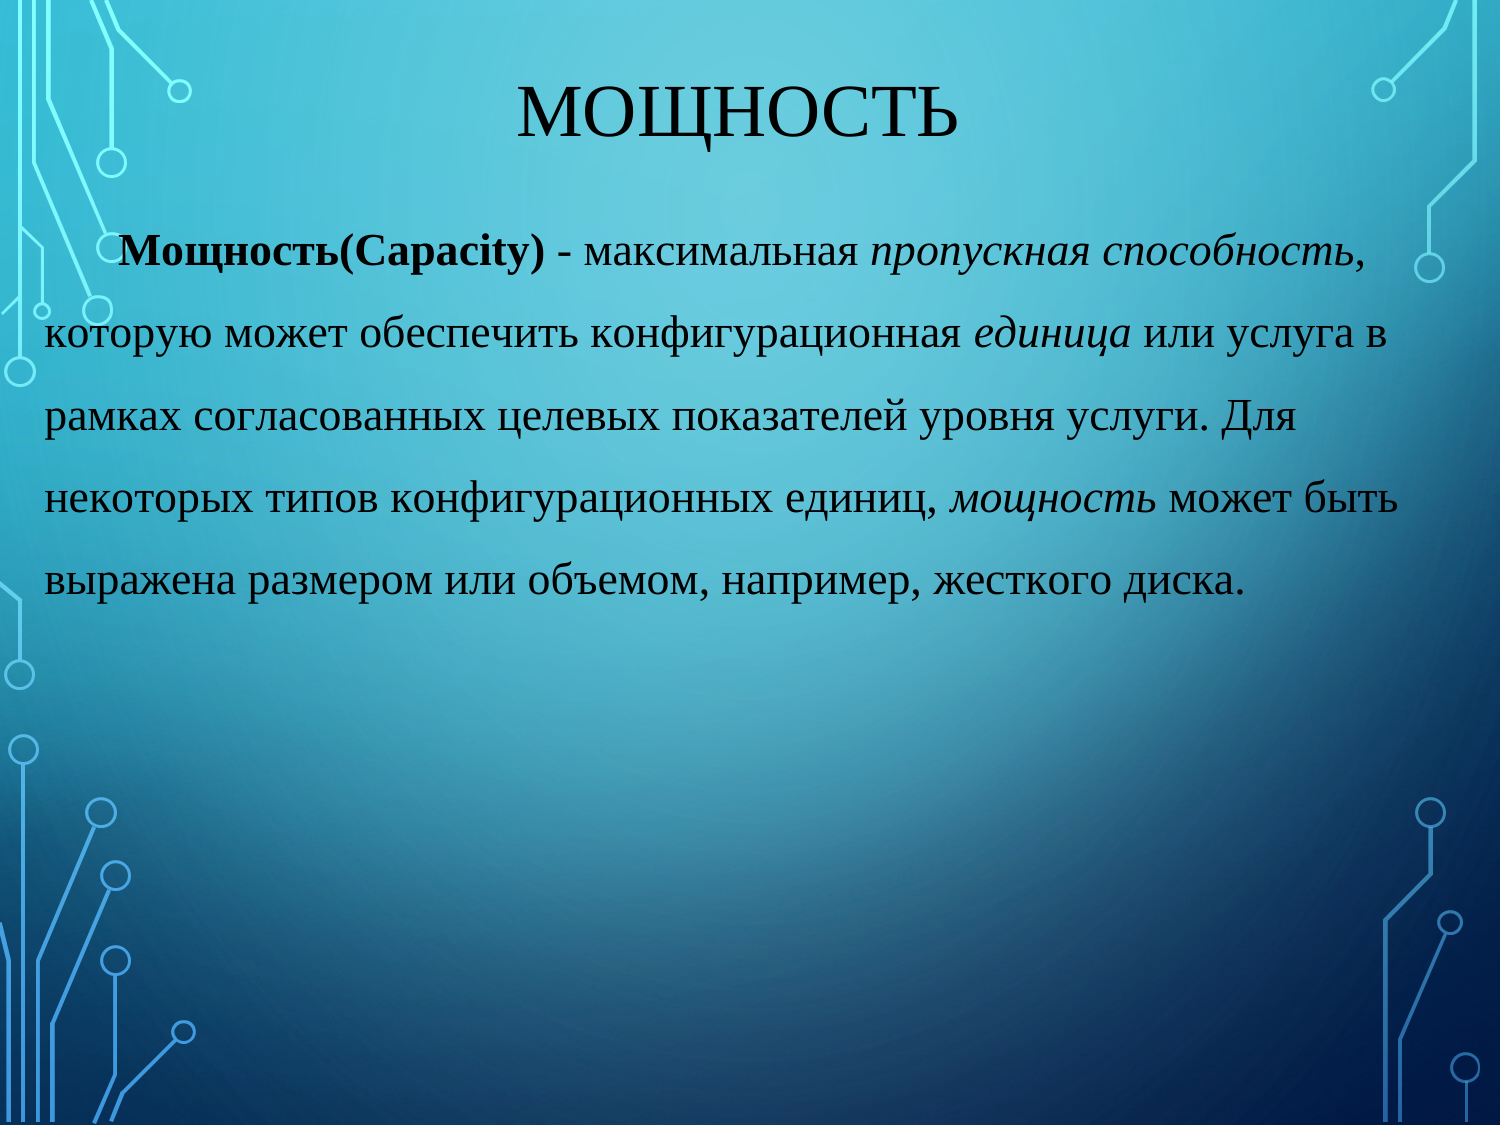

МОЩНОСТЬ
 			Мощность(Capacity) - максимальная пропускная способность, которую может обеспечить конфигурационная единица или услуга в рамках согласованных целевых показателей уровня услуги. Для некоторых типов конфигурационных единиц, мощность может быть выражена размером или объемом, например, жесткого диска.